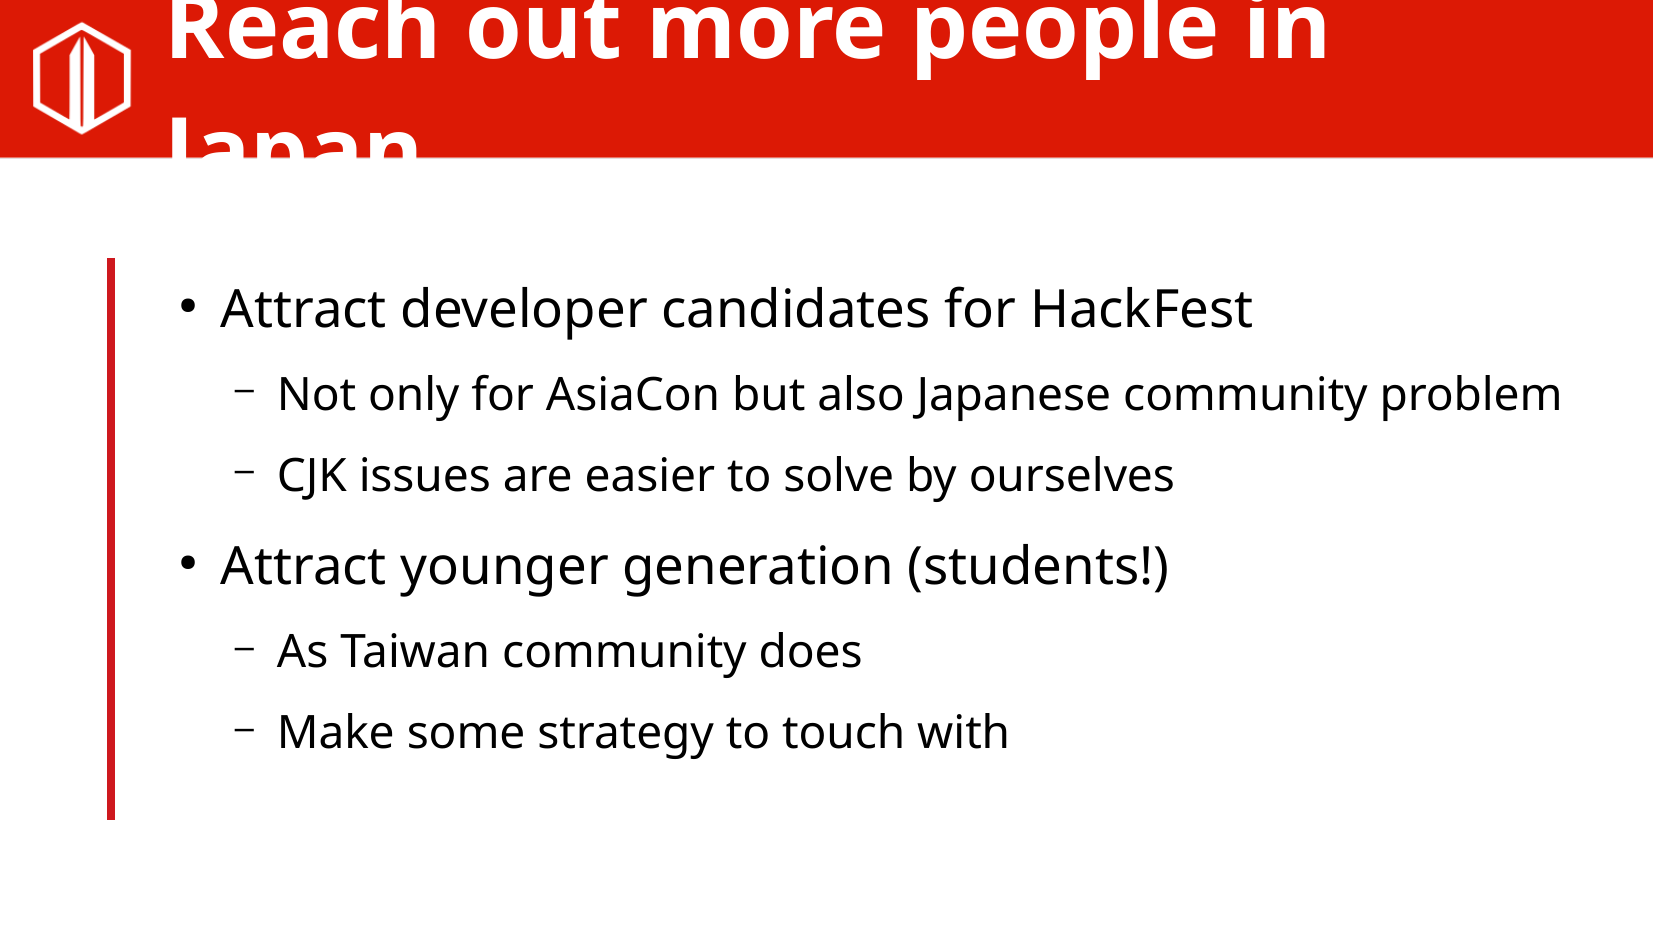

# Reach out more people in Japan
Attract developer candidates for HackFest
Not only for AsiaCon but also Japanese community problem
CJK issues are easier to solve by ourselves
Attract younger generation (students!)
As Taiwan community does
Make some strategy to touch with